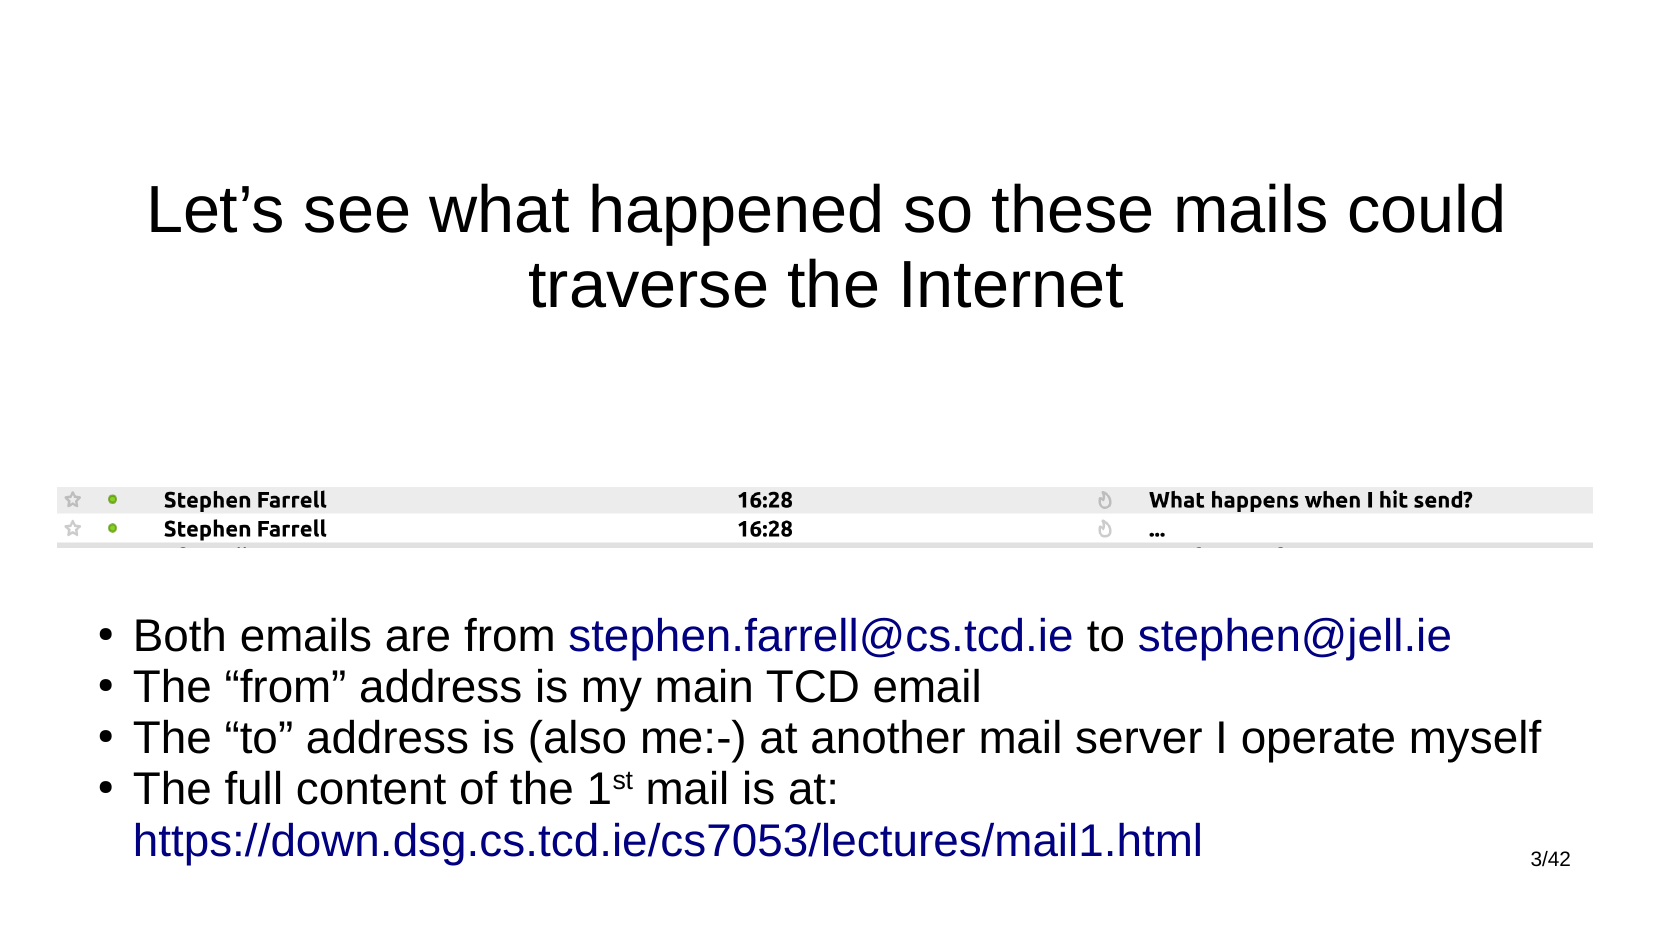

# Let’s see what happened so these mails could traverse the Internet
Both emails are from stephen.farrell@cs.tcd.ie to stephen@jell.ie
The “from” address is my main TCD email
The “to” address is (also me:-) at another mail server I operate myself
The full content of the 1st mail is at: https://down.dsg.cs.tcd.ie/cs7053/lectures/mail1.html
3